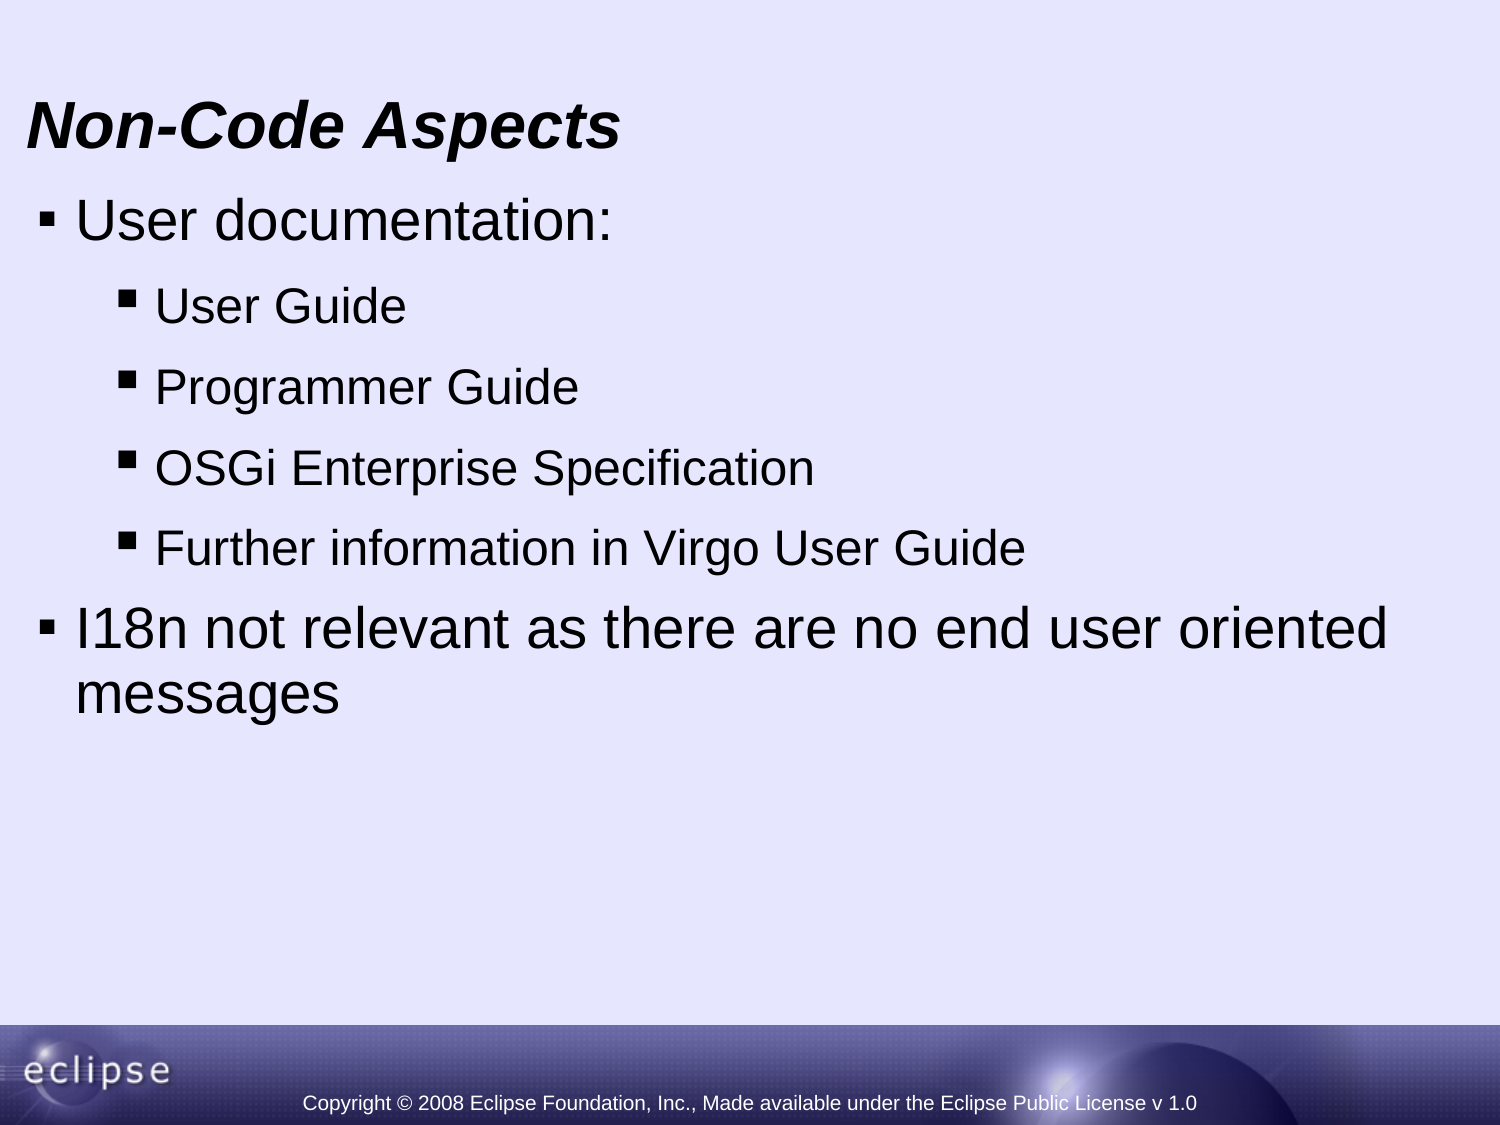

# Non-Code Aspects
User documentation:
User Guide
Programmer Guide
OSGi Enterprise Specification
Further information in Virgo User Guide
I18n not relevant as there are no end user oriented messages